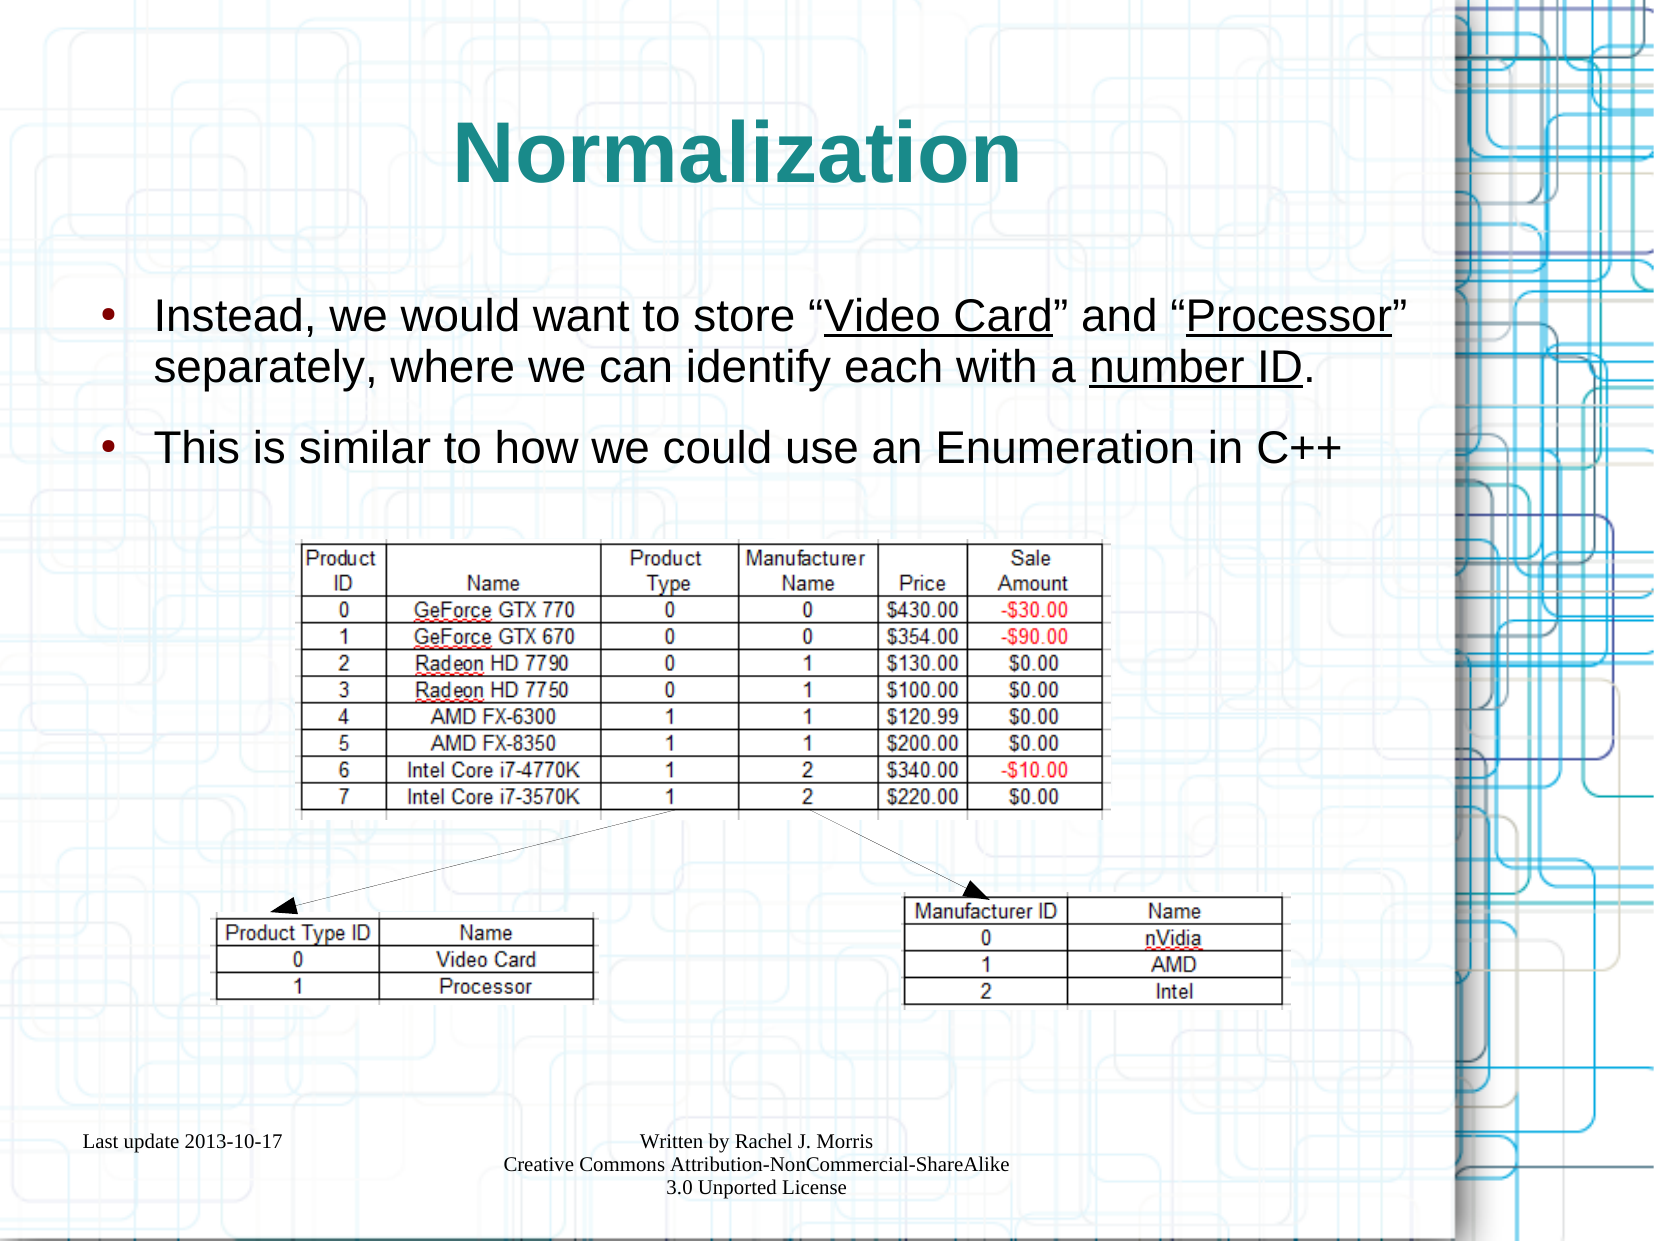

# Normalization
Instead, we would want to store “Video Card” and “Processor” separately, where we can identify each with a number ID.
This is similar to how we could use an Enumeration in C++